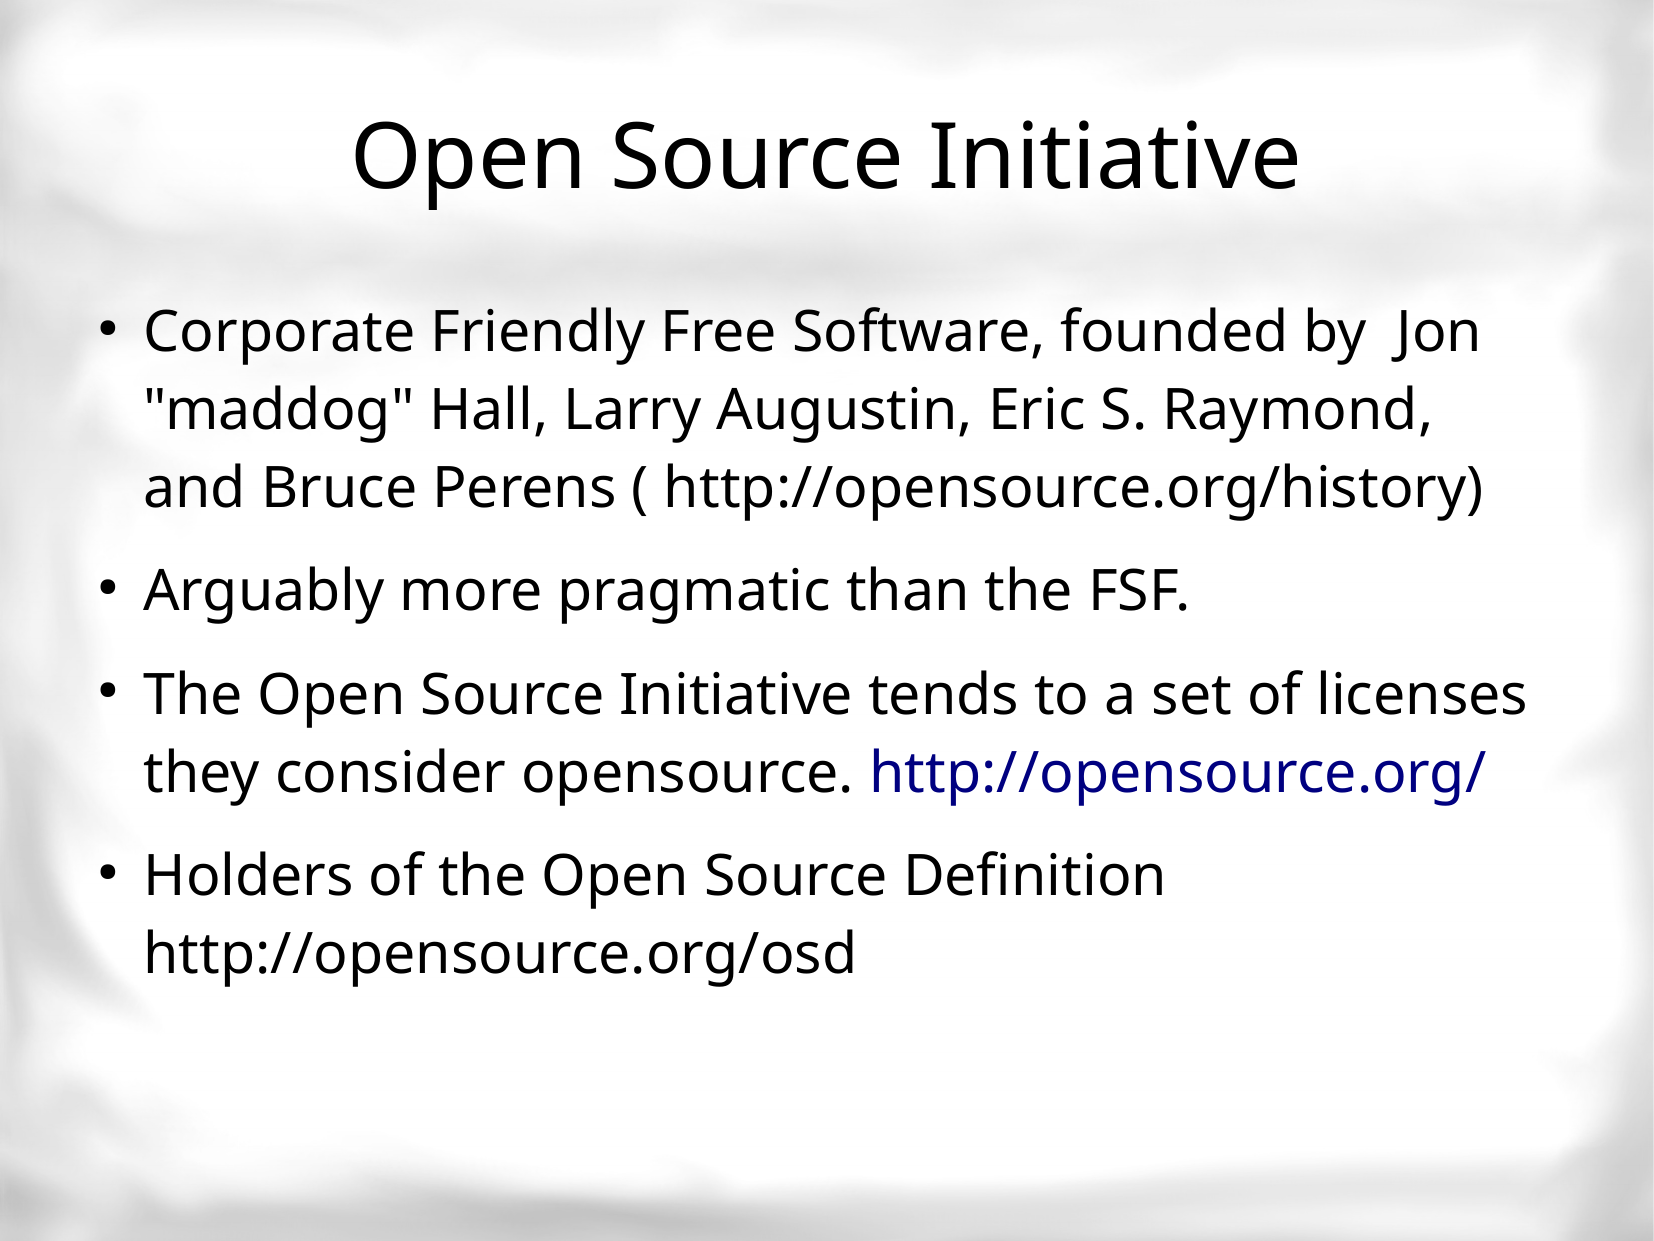

# Open Source Initiative
Corporate Friendly Free Software, founded by Jon "maddog" Hall, Larry Augustin, Eric S. Raymond, and Bruce Perens ( http://opensource.org/history)
Arguably more pragmatic than the FSF.
The Open Source Initiative tends to a set of licenses they consider opensource. http://opensource.org/
Holders of the Open Source Definition http://opensource.org/osd